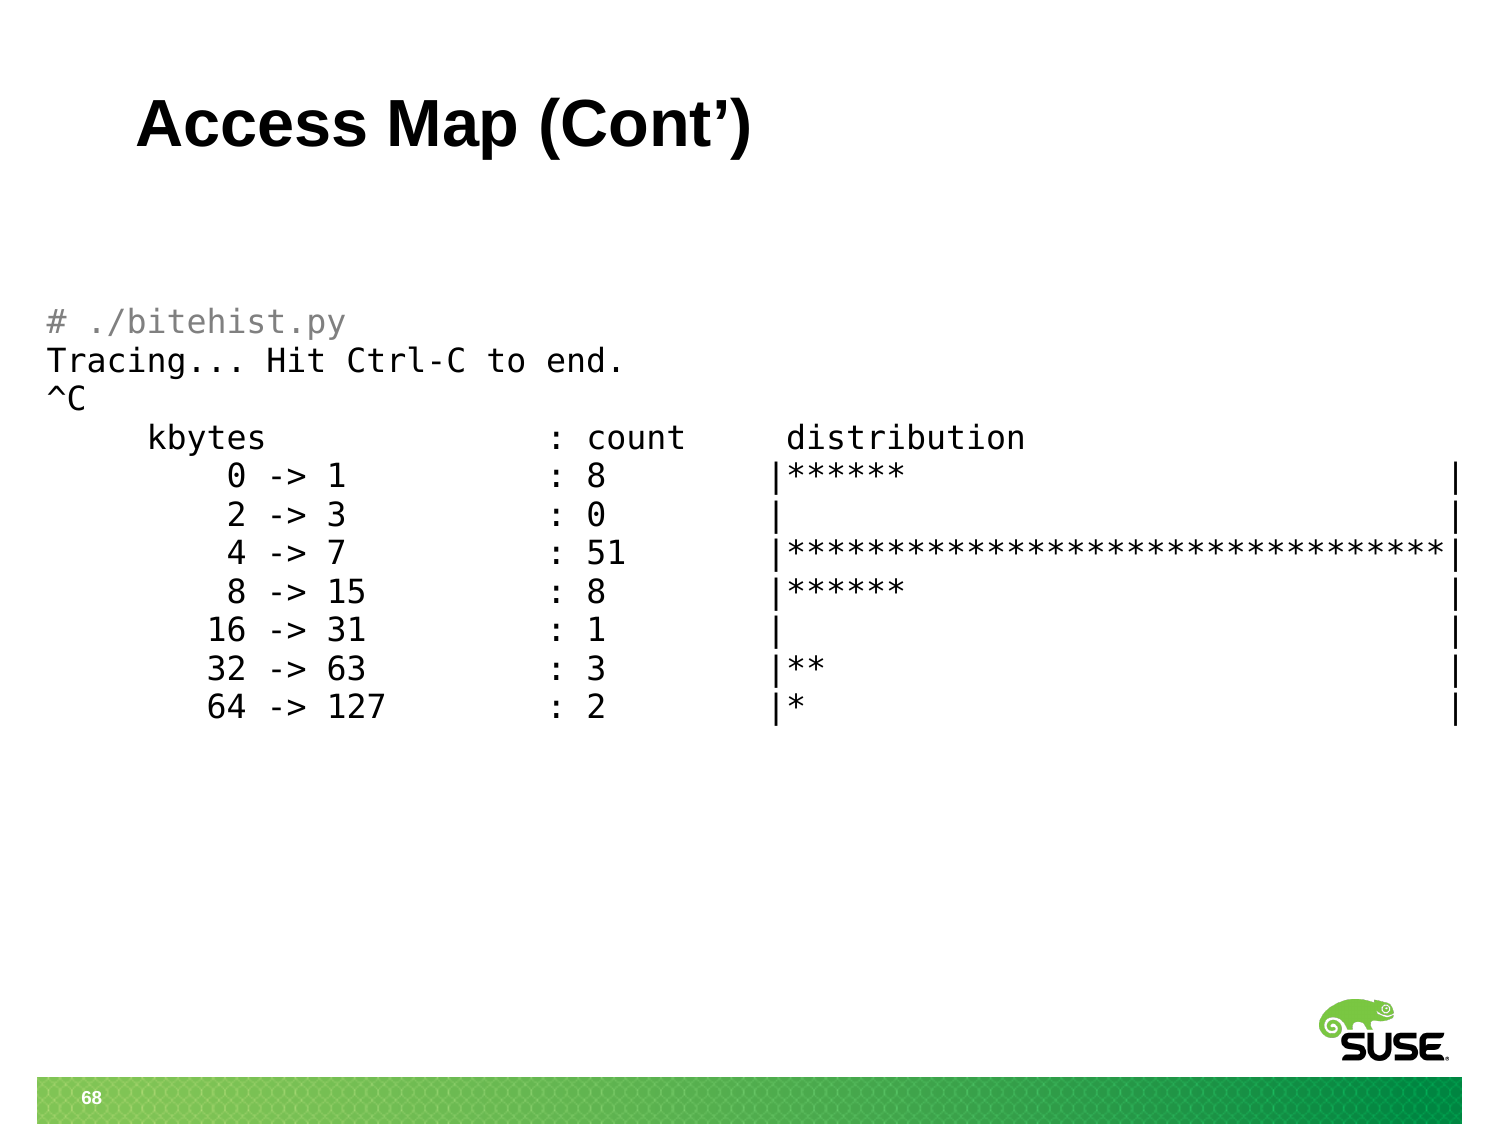

# Access Map (Cont’)
# ./bitehist.py
Tracing... Hit Ctrl-C to end.
^C
 kbytes : count distribution
 0 -> 1 : 8 |****** |
 2 -> 3 : 0 | |
 4 -> 7 : 51 |*********************************|
 8 -> 15 : 8 |****** |
 16 -> 31 : 1 | |
 32 -> 63 : 3 |** |
 64 -> 127 : 2 |* |